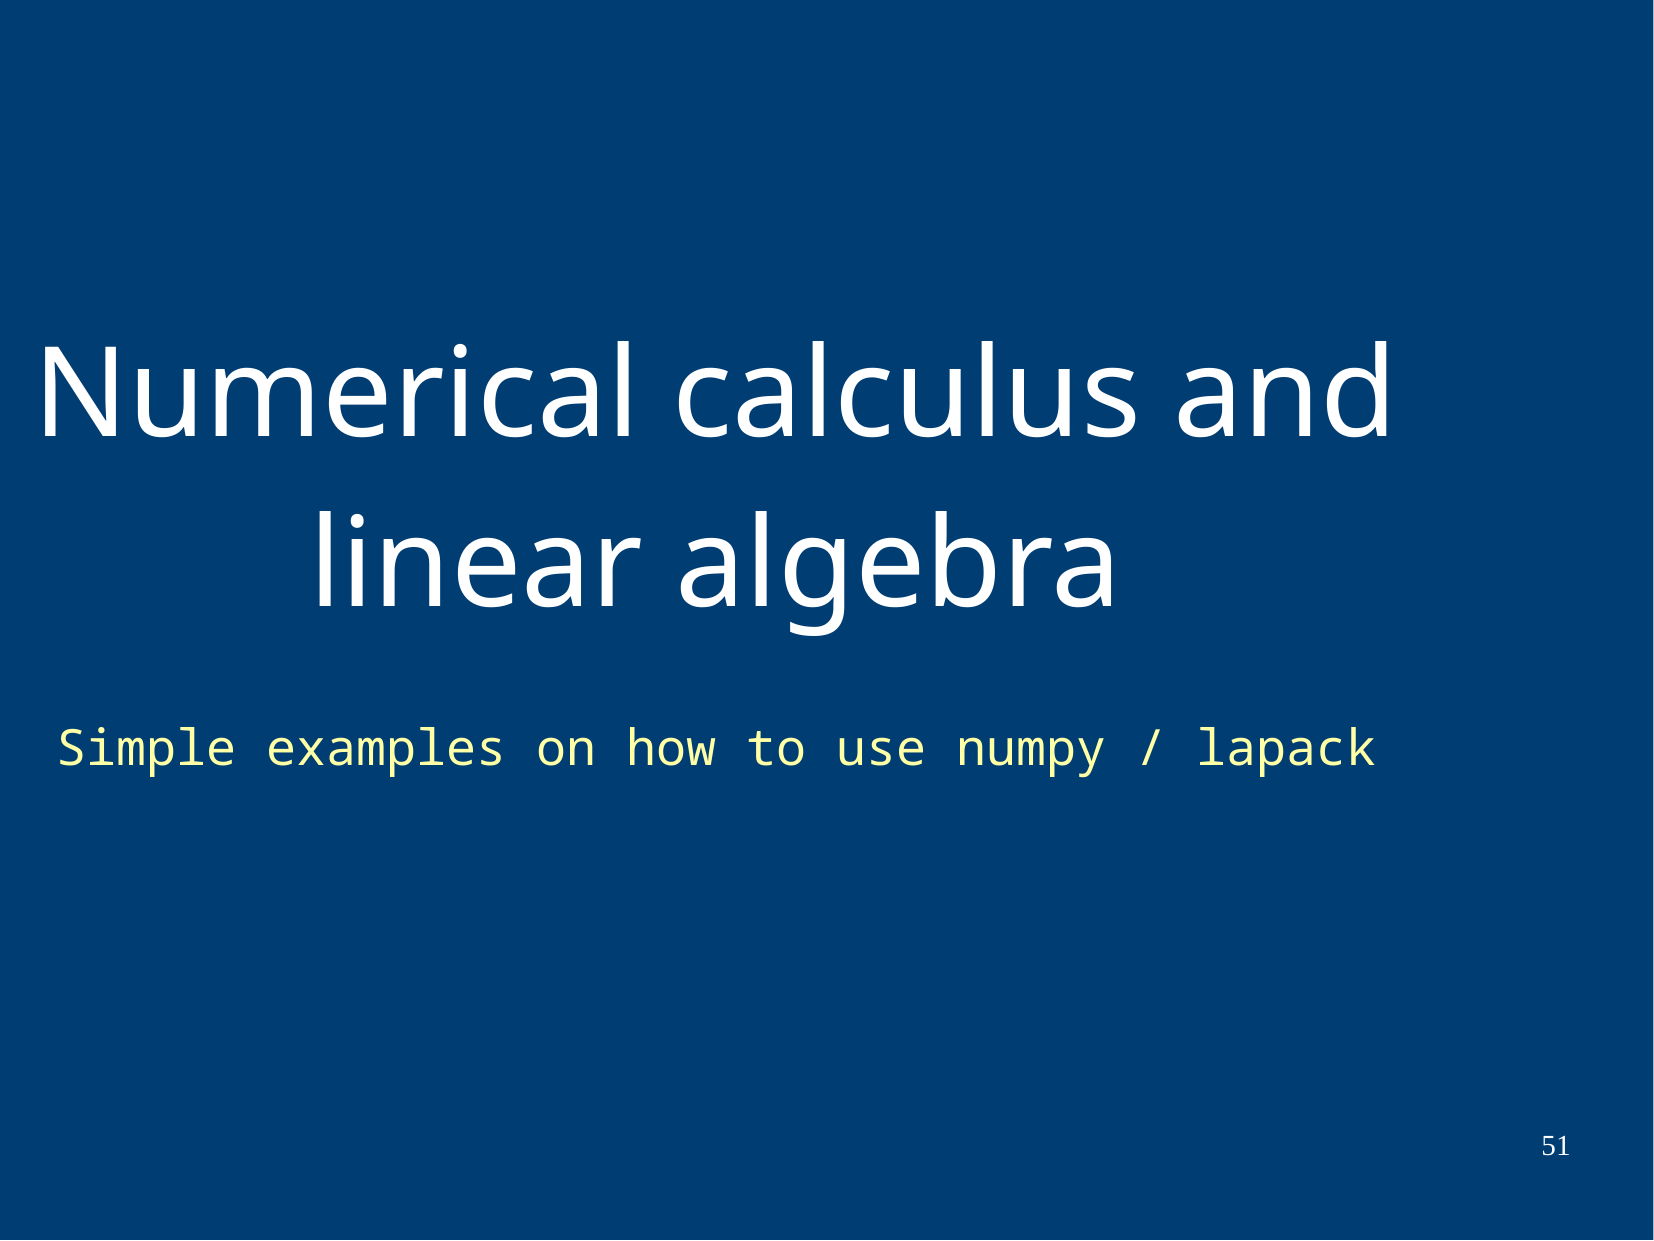

Numerical calculus and linear algebra
Simple examples on how to use numpy / lapack